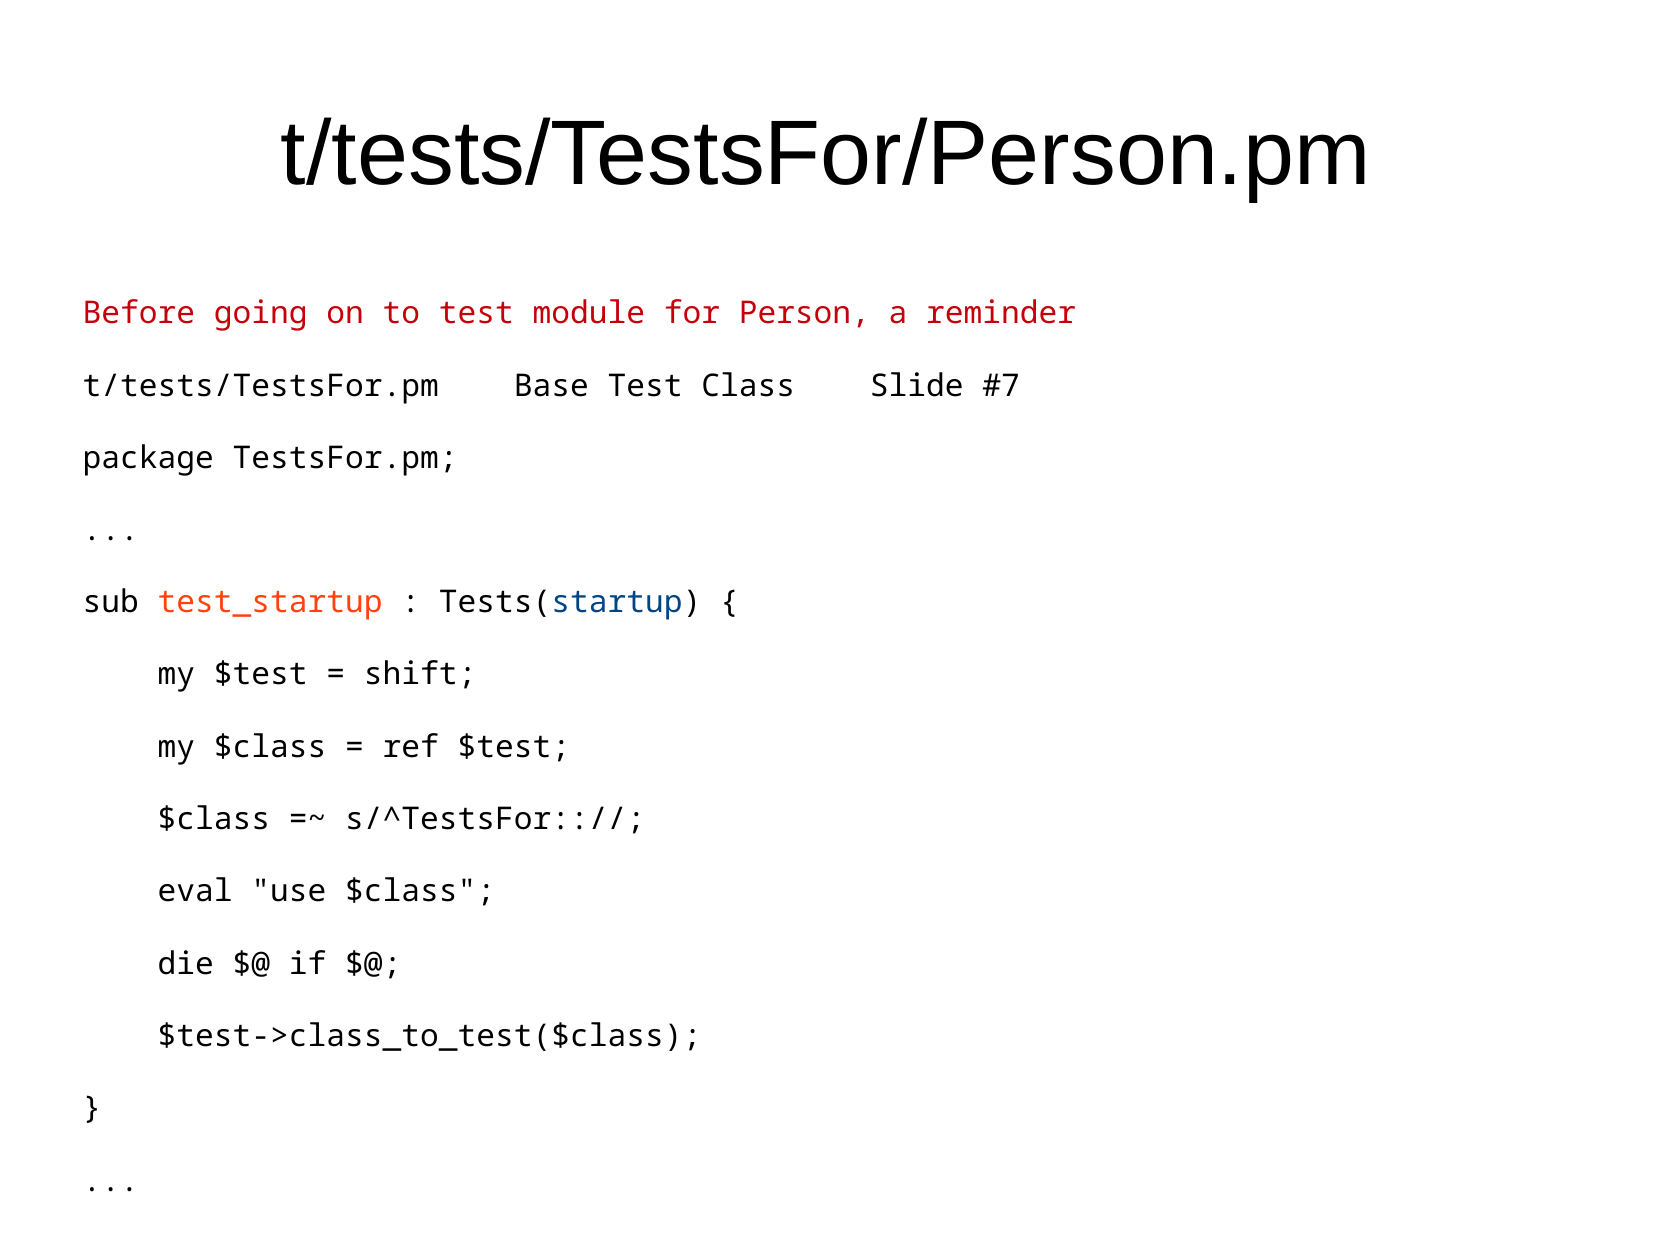

# t/tests/TestsFor/Person.pm
Before going on to test module for Person, a reminder
t/tests/TestsFor.pm Base Test Class Slide #7
package TestsFor.pm;
...
sub test_startup : Tests(startup) {
 my $test = shift;
 my $class = ref $test;
 $class =~ s/^TestsFor:://;
 eval "use $class";
 die $@ if $@;
 $test->class_to_test($class);
}
...